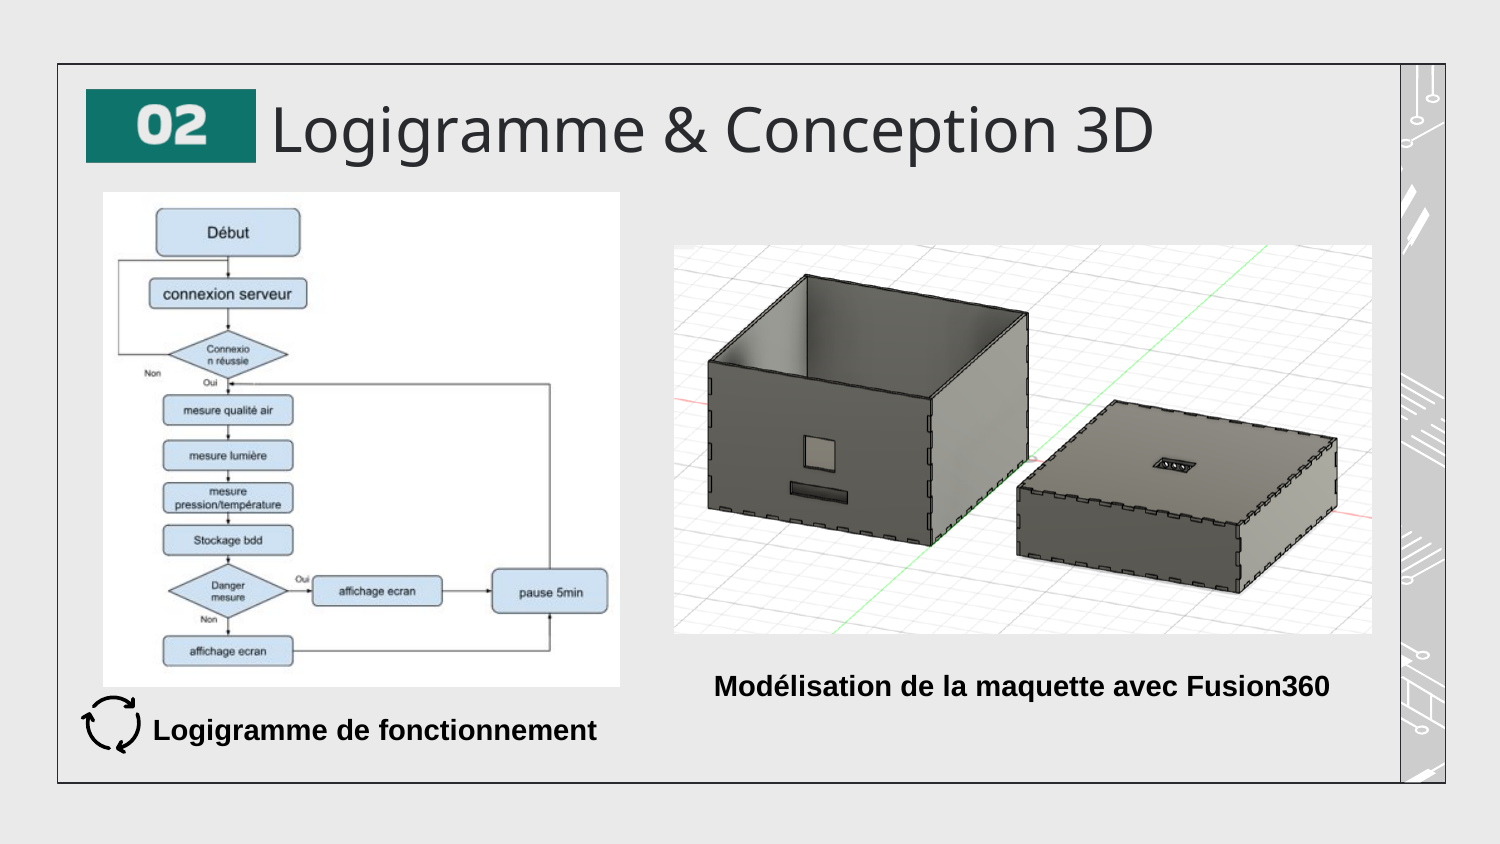

# Logigramme & Conception 3D
Modélisation de la maquette avec Fusion360
Logigramme de fonctionnement